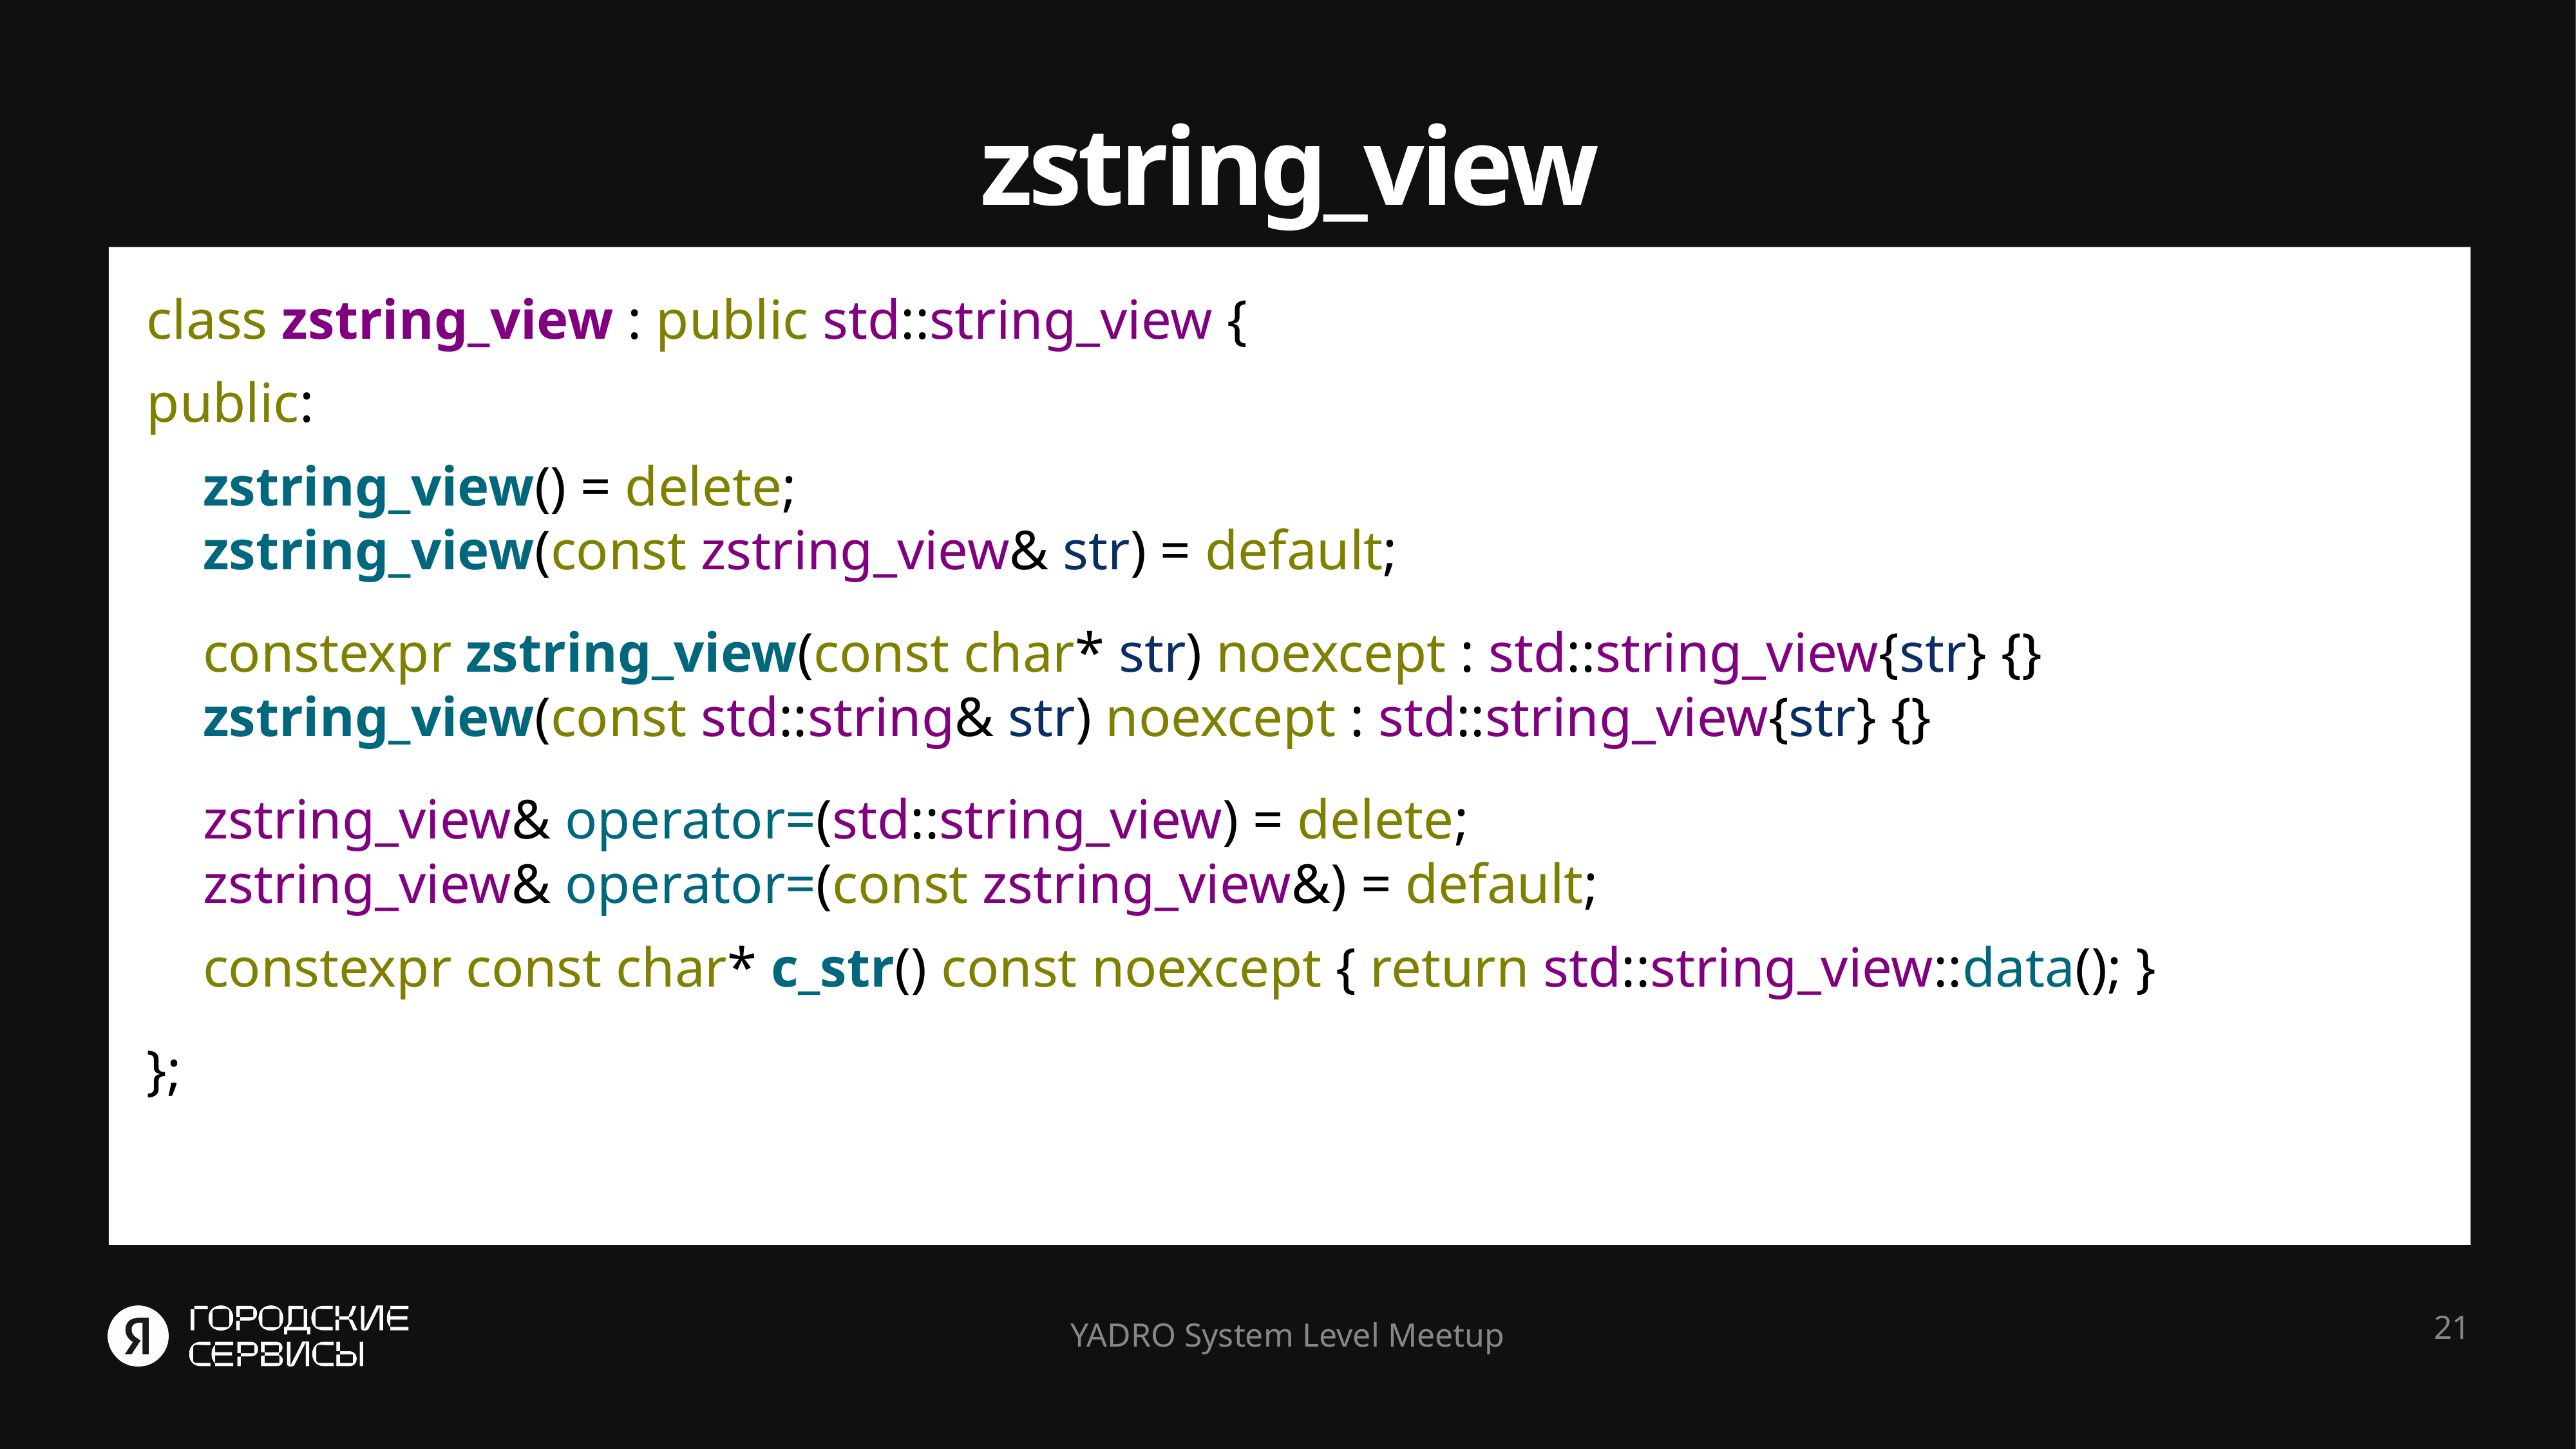

zstring_view
# class zstring_view : public std::string_view {
public:
 zstring_view() = delete;
 zstring_view(const zstring_view& str) = default;
 constexpr zstring_view(const char* str) noexcept : std::string_view{str} {}
 zstring_view(const std::string& str) noexcept : std::string_view{str} {}
 zstring_view& operator=(std::string_view) = delete;
 zstring_view& operator=(const zstring_view&) = default;
 constexpr const char* c_str() const noexcept { return std::string_view::data(); }
};
YADRO System Level Meetup